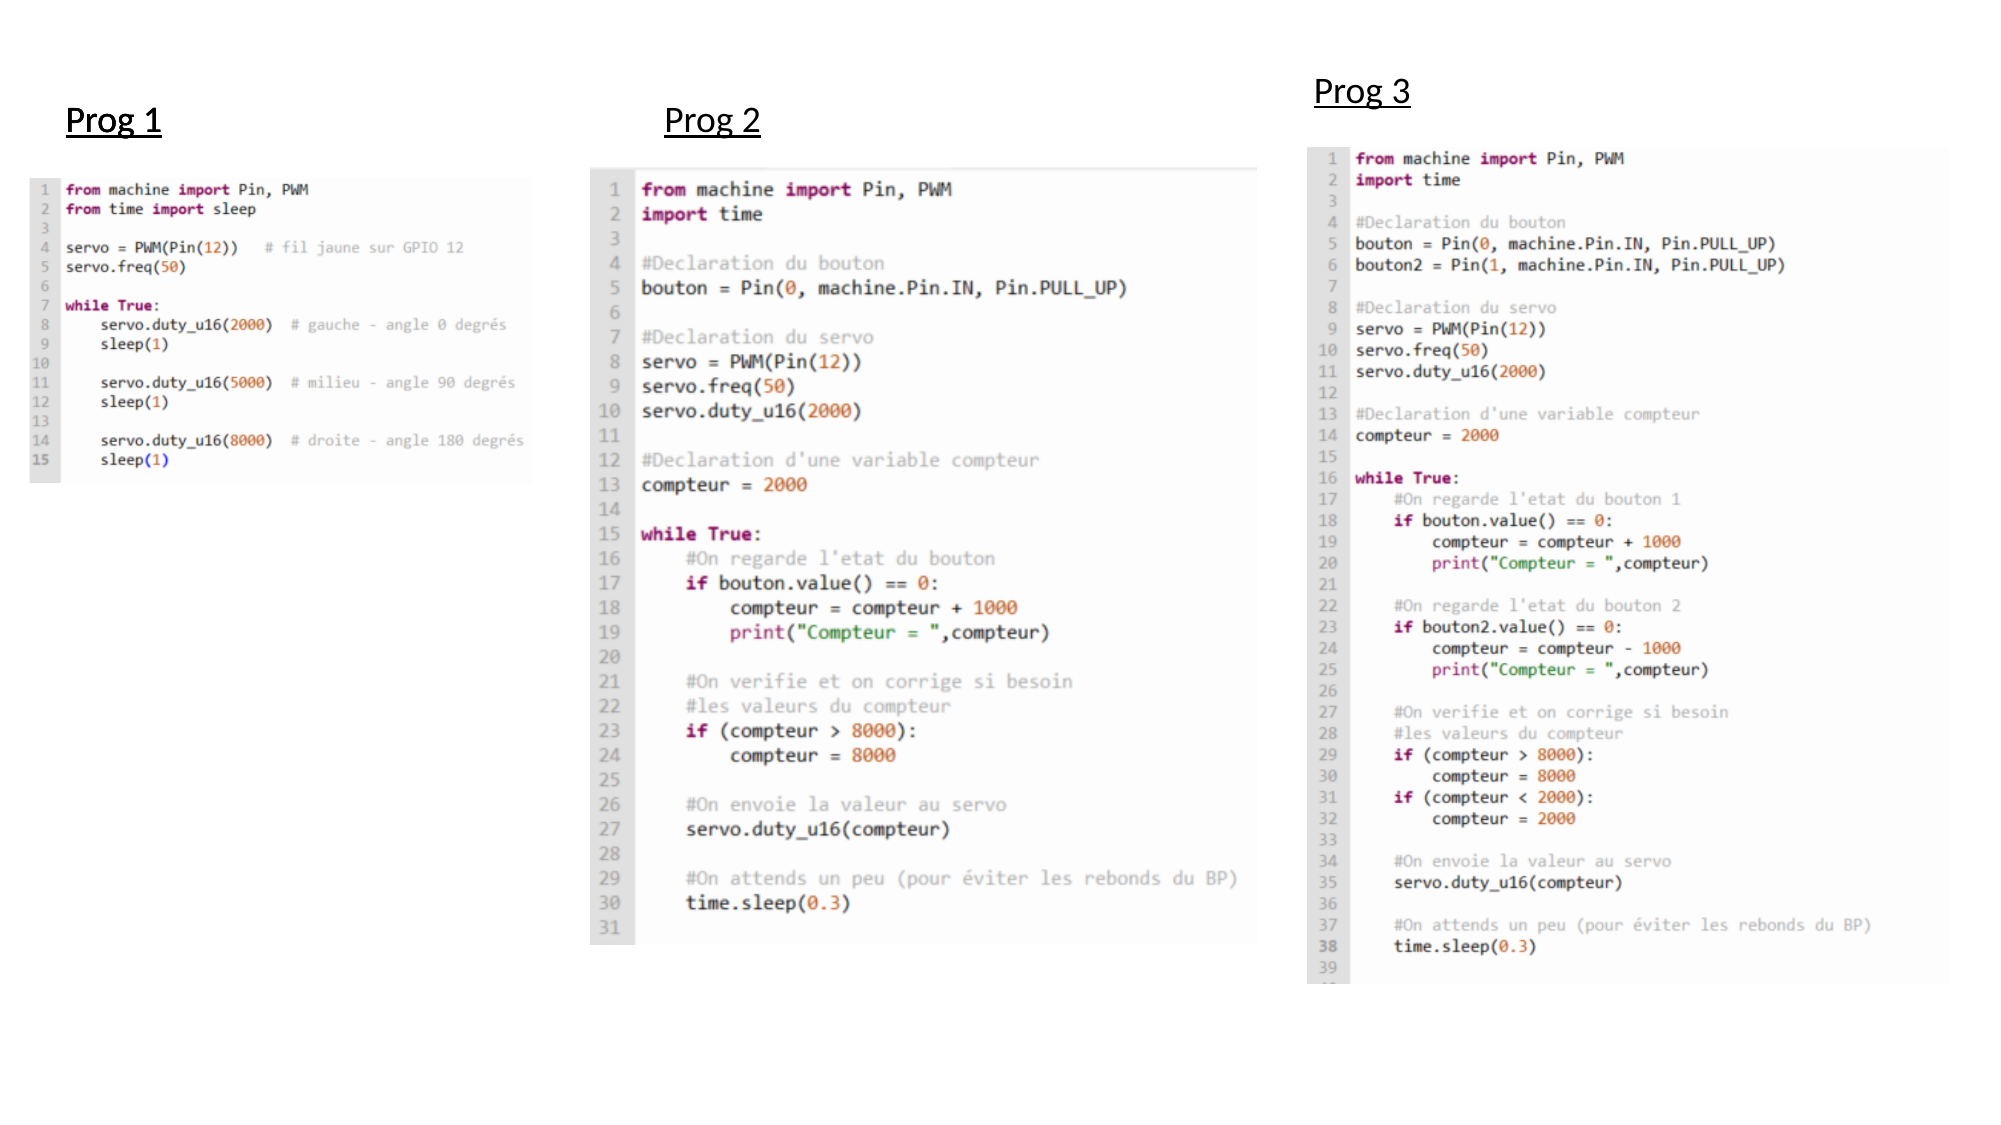

Prog 3
Prog 1
Prog 2
Prog 1
Prog 1